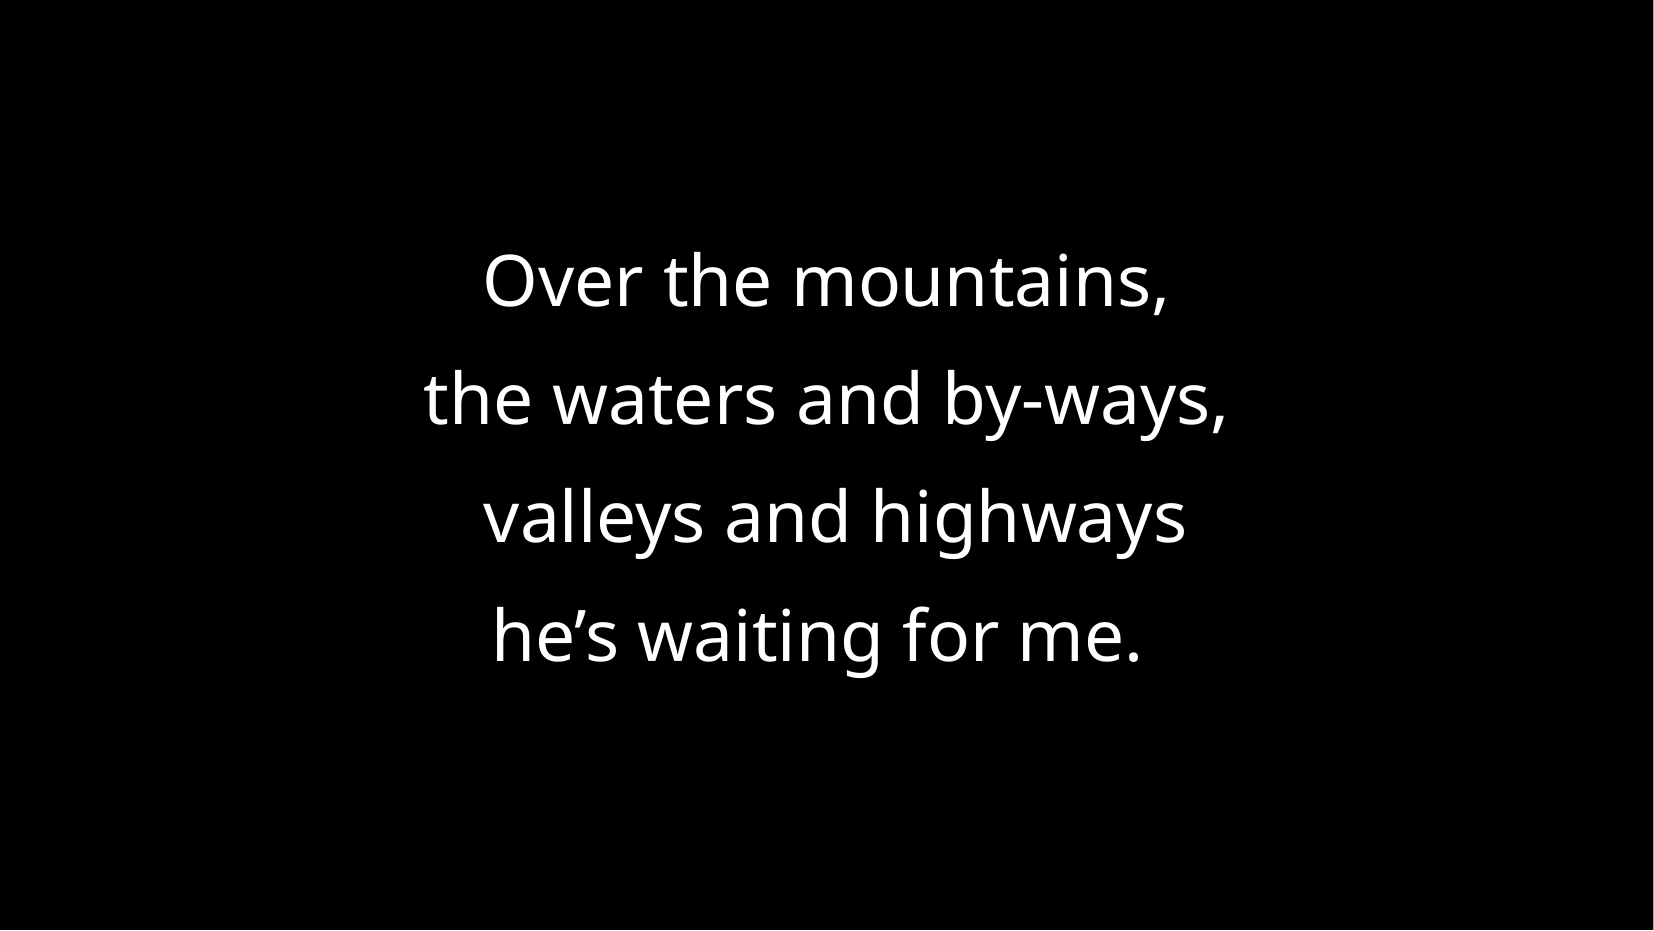

#
Over the mountains,
the waters and by-ways,
 valleys and highways
he’s waiting for me.